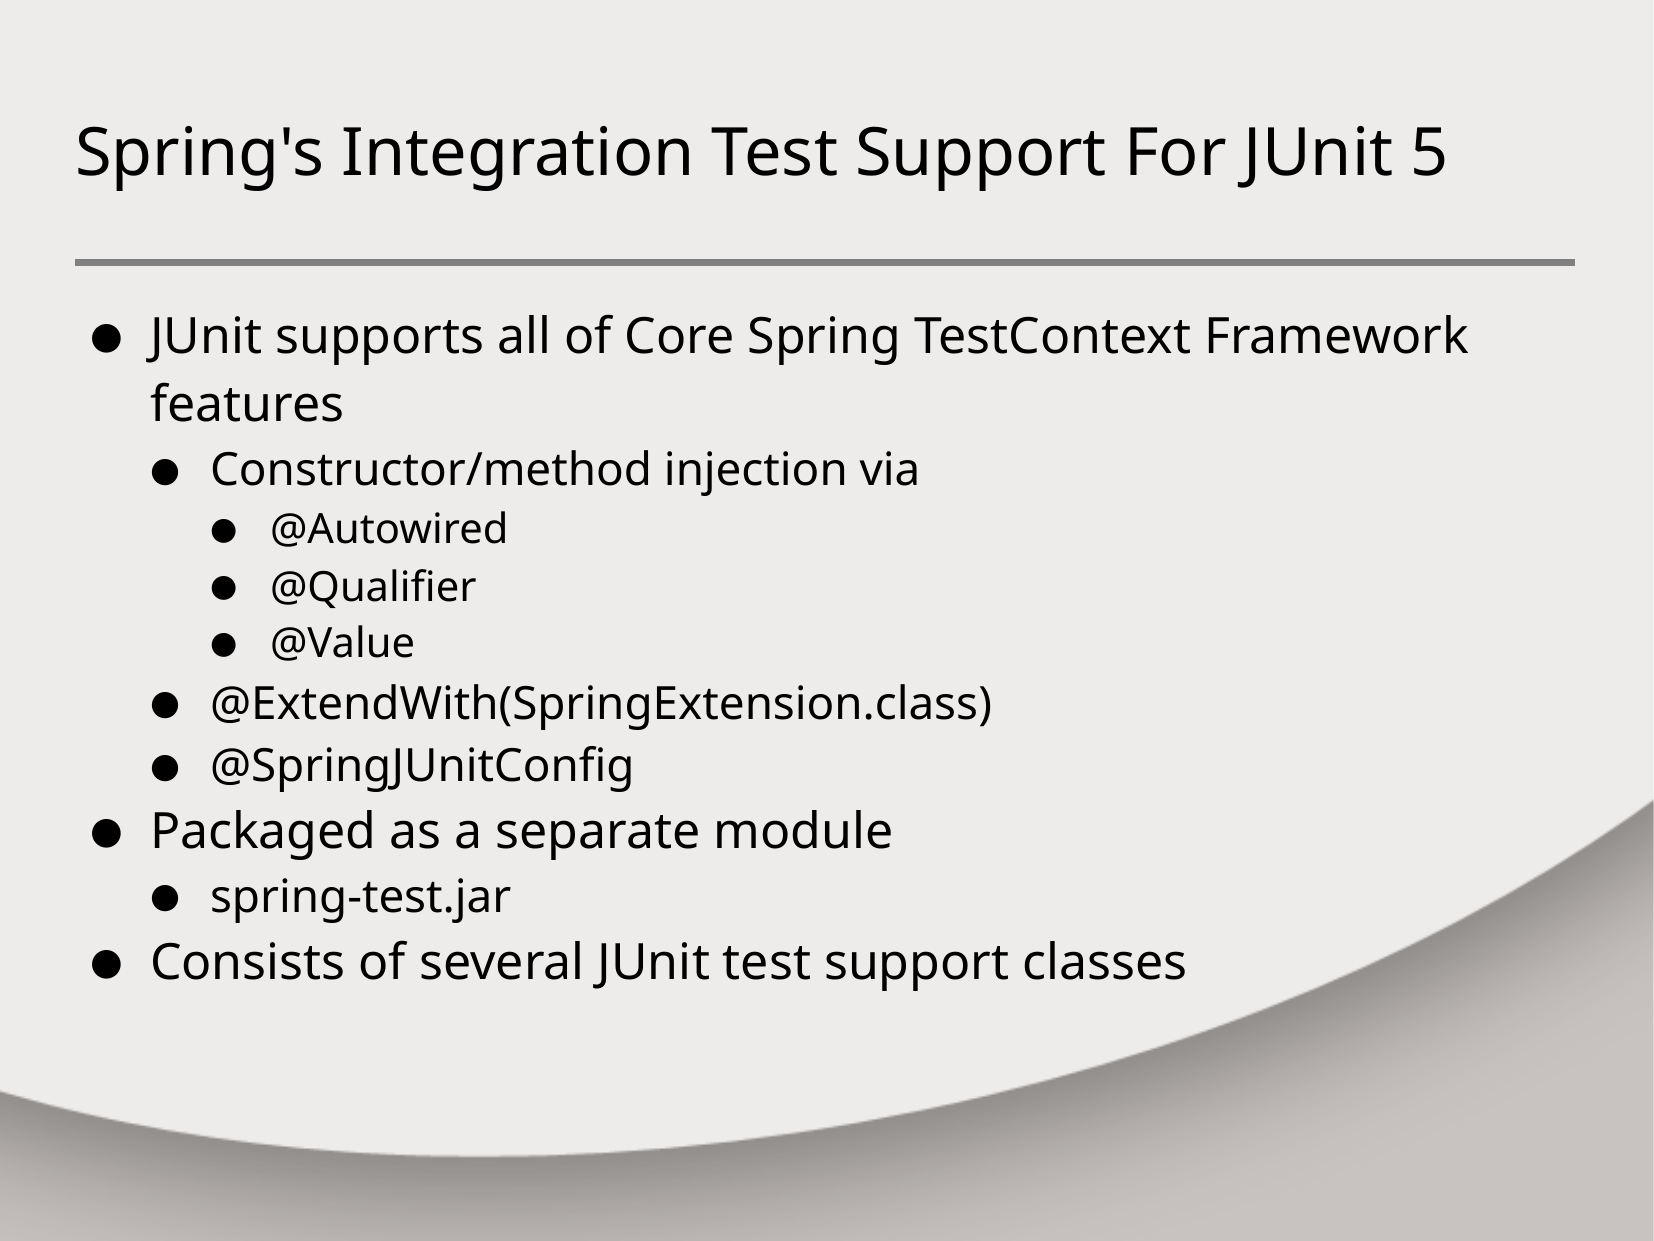

# Spring's Integration Test Support For JUnit 5
JUnit supports all of Core Spring TestContext Framework features
Constructor/method injection via
@Autowired
@Qualifier
@Value
@ExtendWith(SpringExtension.class)
@SpringJUnitConfig
Packaged as a separate module
spring-test.jar
Consists of several JUnit test support classes